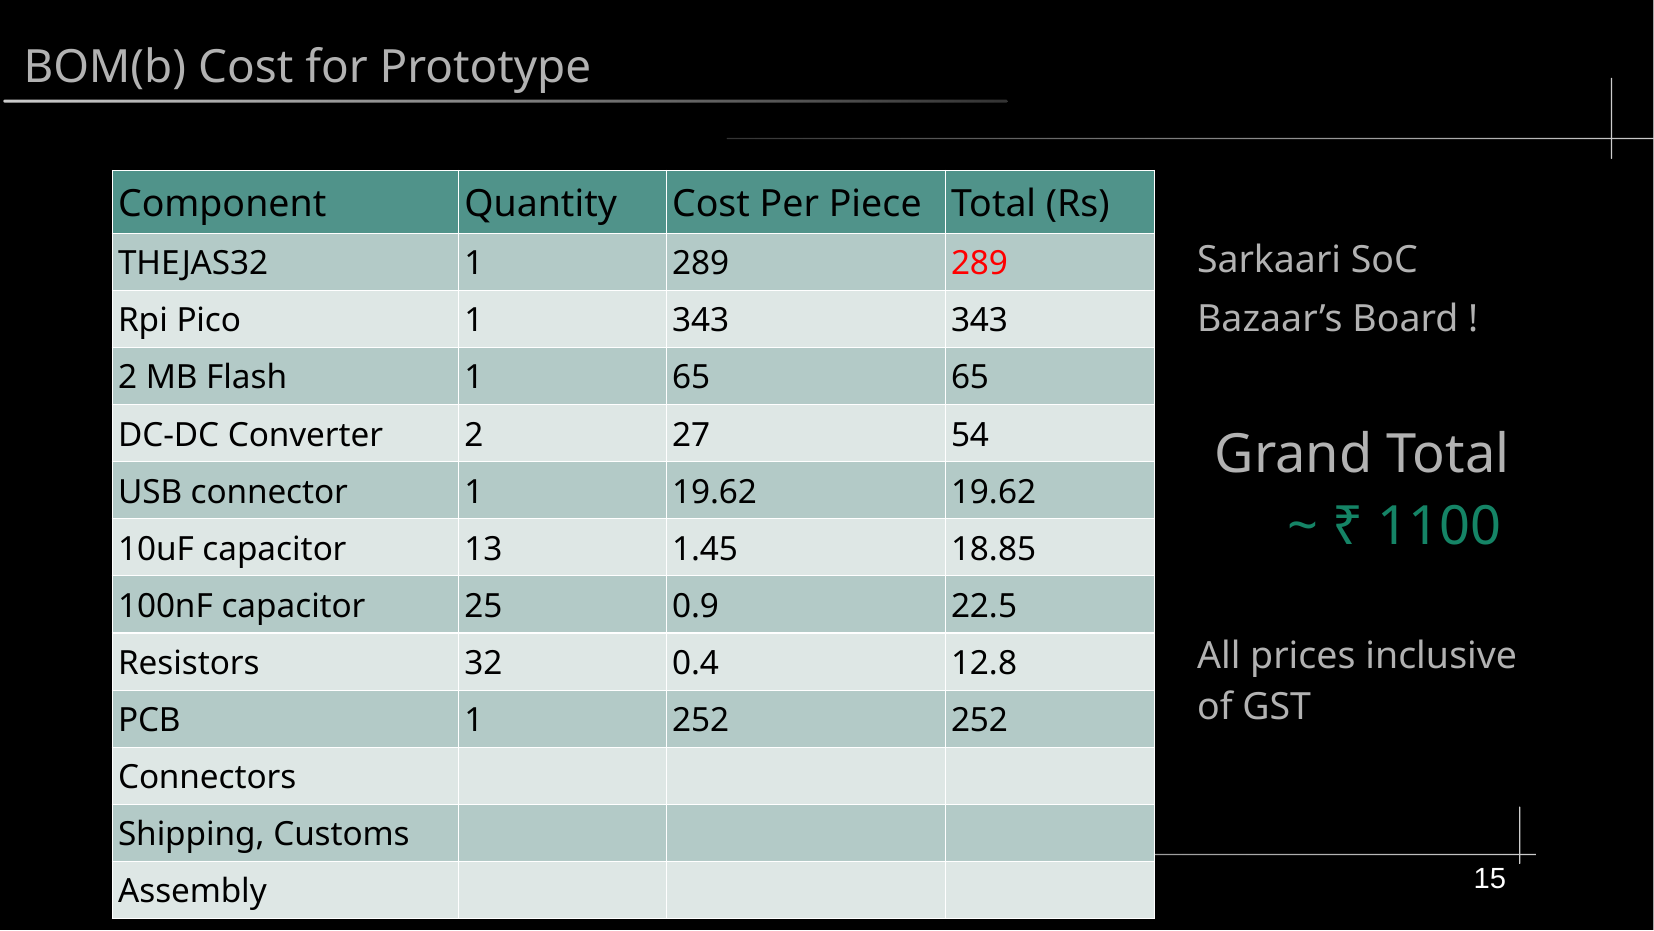

# BOM(b) Cost for Prototype
| Component | Quantity | Cost Per Piece | Total (Rs) |
| --- | --- | --- | --- |
| THEJAS32 | 1 | 289 | 289 |
| Rpi Pico | 1 | 343 | 343 |
| 2 MB Flash | 1 | 65 | 65 |
| DC-DC Converter | 2 | 27 | 54 |
| USB connector | 1 | 19.62 | 19.62 |
| 10uF capacitor | 13 | 1.45 | 18.85 |
| 100nF capacitor | 25 | 0.9 | 22.5 |
| Resistors | 32 | 0.4 | 12.8 |
| PCB | 1 | 252 | 252 |
| Connectors | | | |
| Shipping, Customs | | | |
| Assembly | | | |
Sarkaari SoC
Bazaar’s Board !
Grand Total
~ ₹ 1100
All prices inclusive
of GST
15